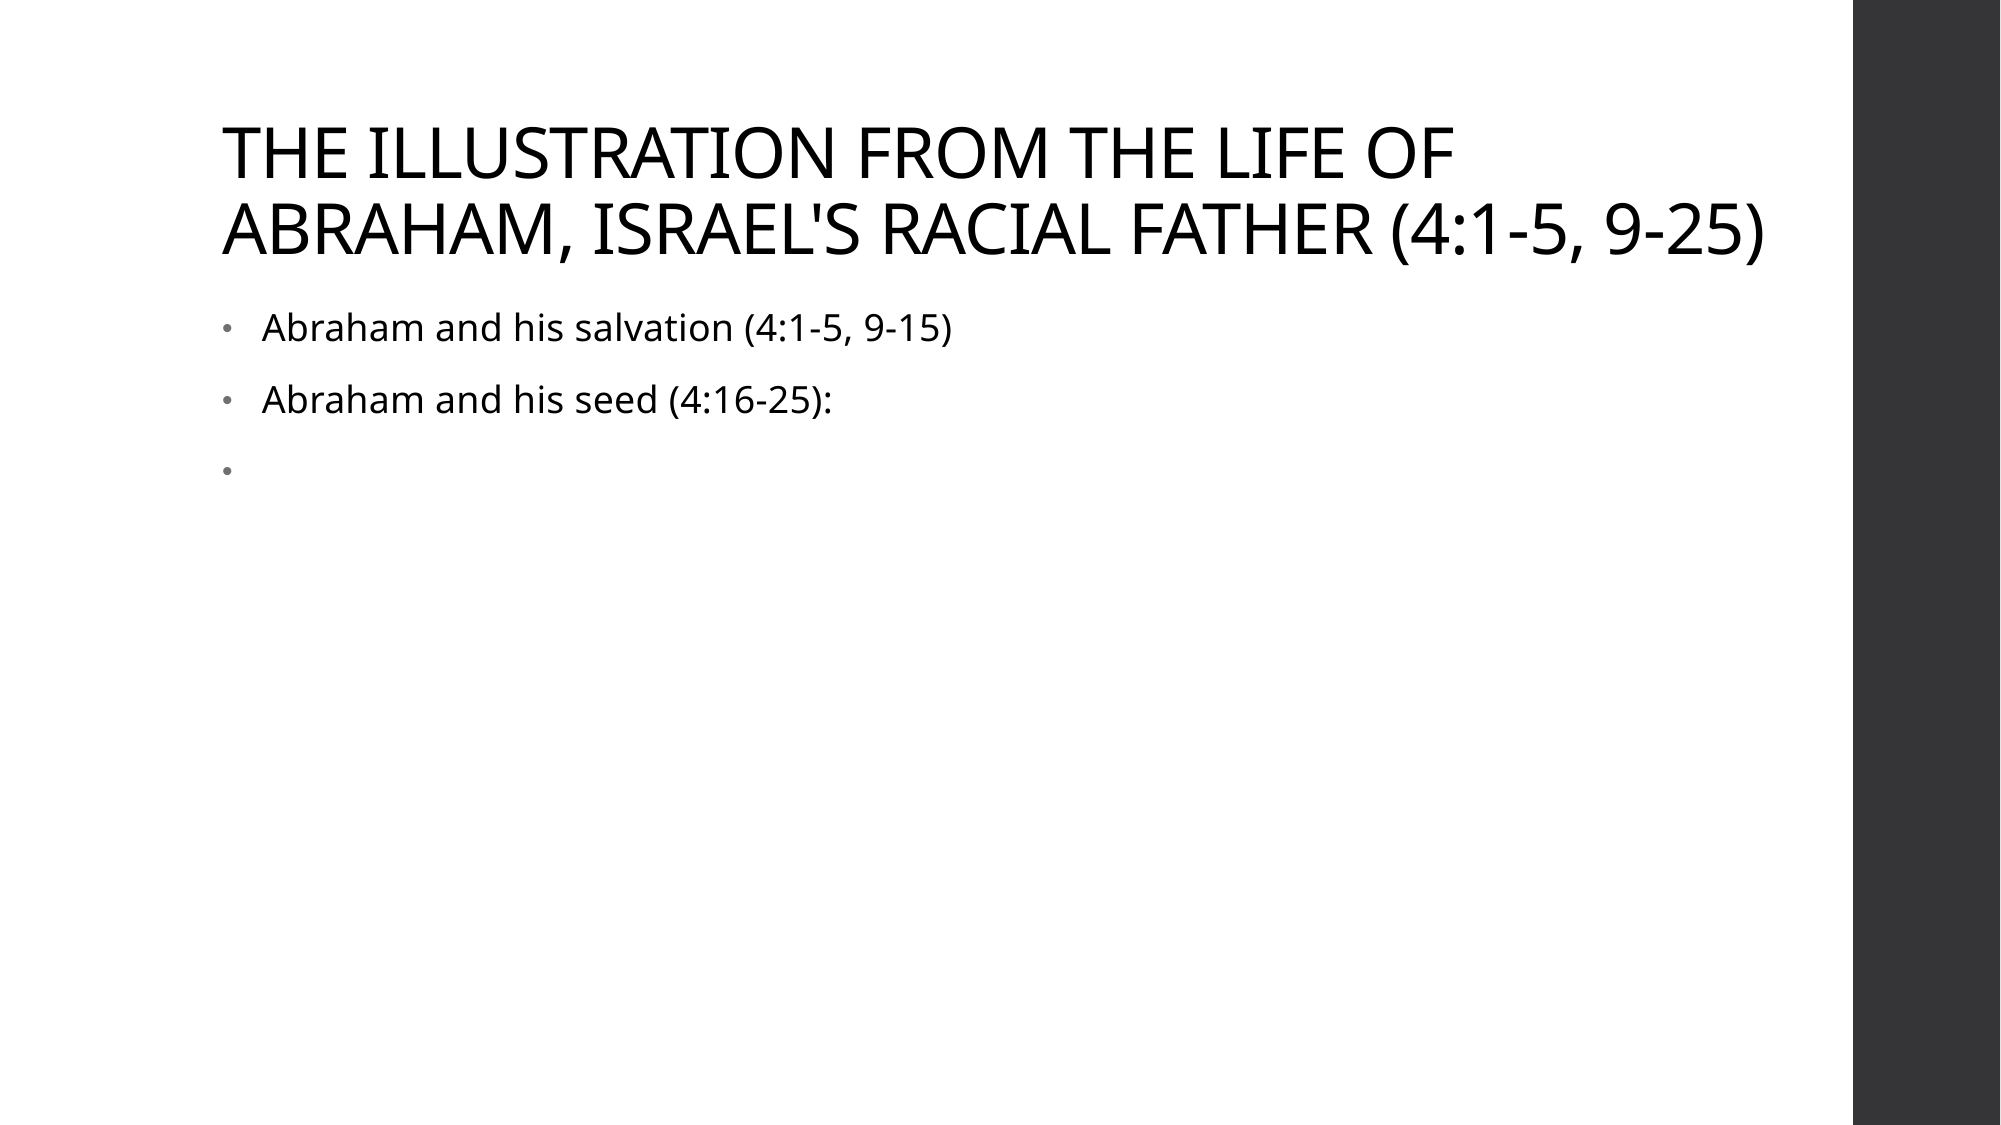

# THE ILLUSTRATION FROM THE LIFE OF ABRAHAM, ISRAEL'S RACIAL FATHER (4:1-5, 9-25)
 Abraham and his salvation (4:1-5, 9-15)
 Abraham and his seed (4:16-25):